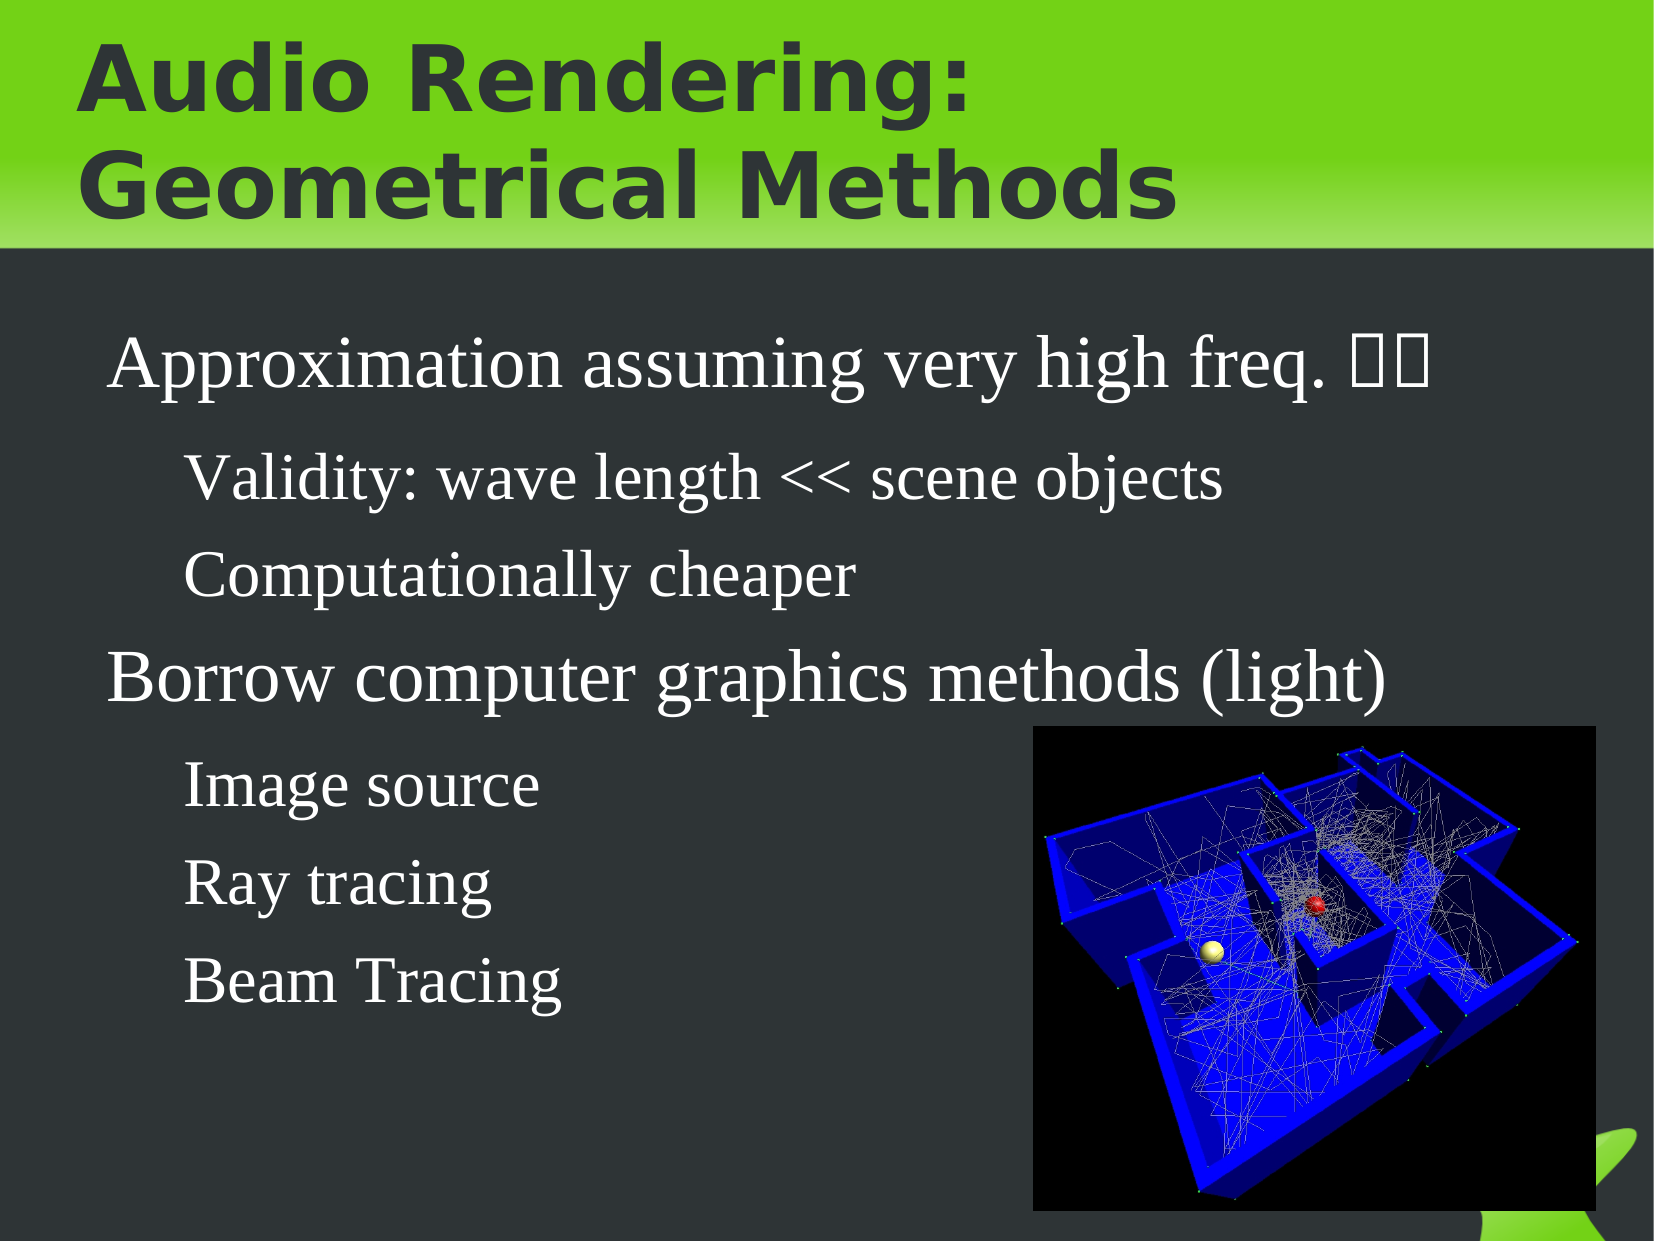

# Audio Rendering: Geometrical Methods
Approximation assuming very high freq.ﾺﾺ
Validity: wave length << scene objects
Computationally cheaper
Borrow computer graphics methods (light)
Image source
Ray tracing
Beam Tracing
13